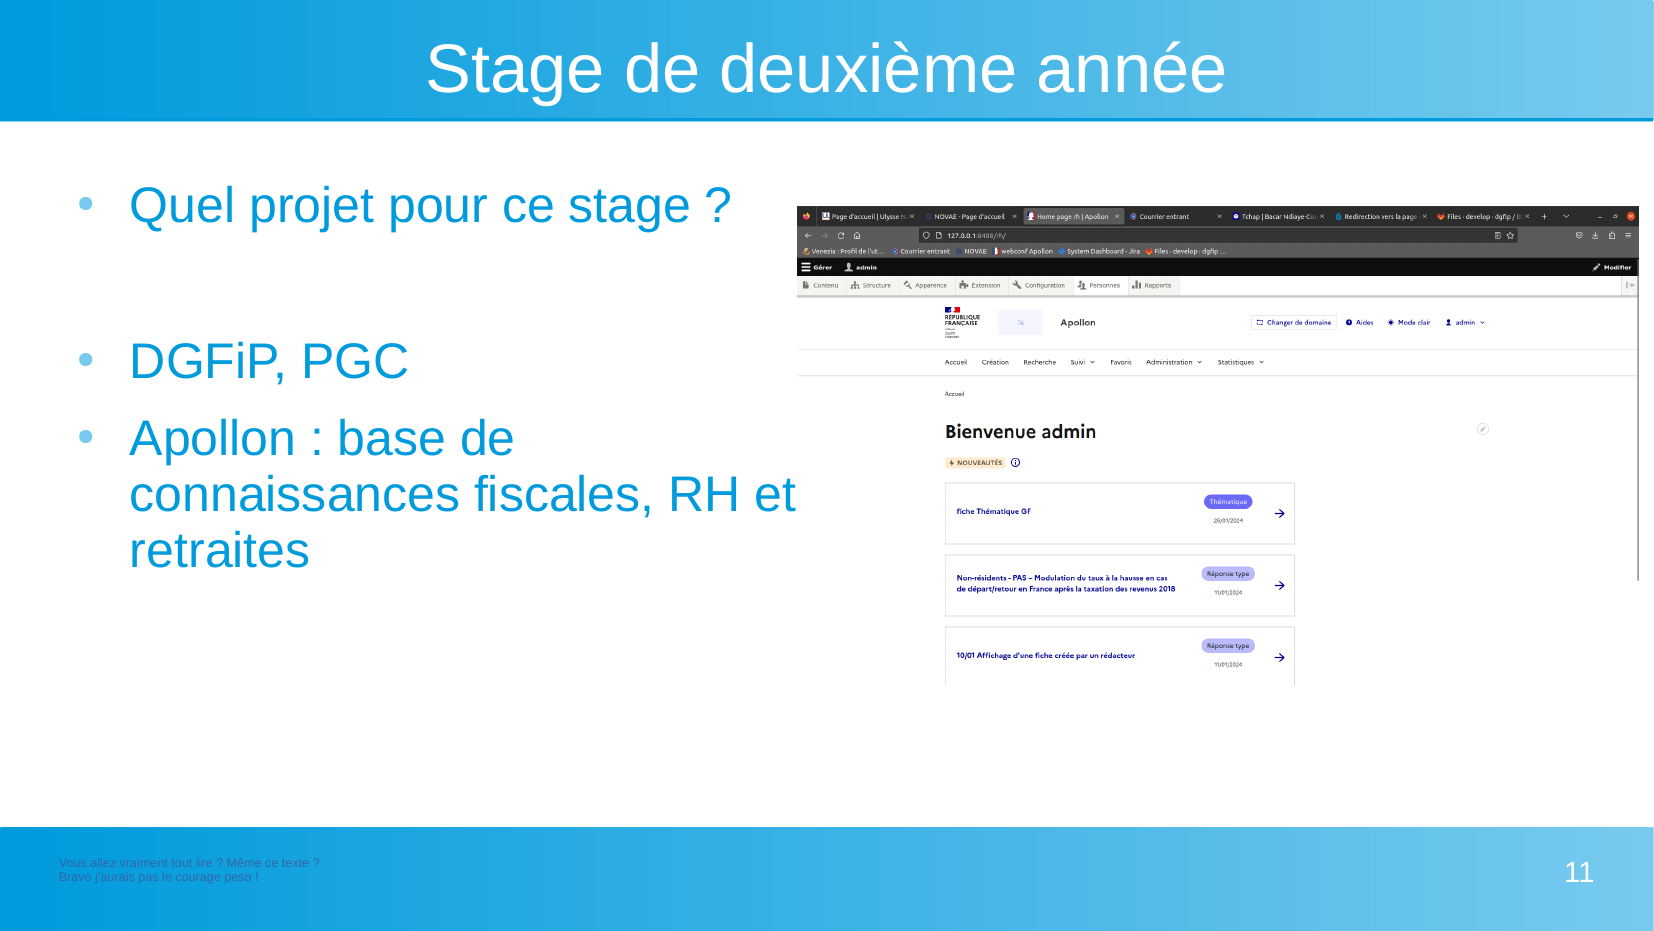

# Stage de deuxième année
Quel projet pour ce stage ?
DGFiP, PGC
Apollon : base de connaissances fiscales, RH et retraites
11